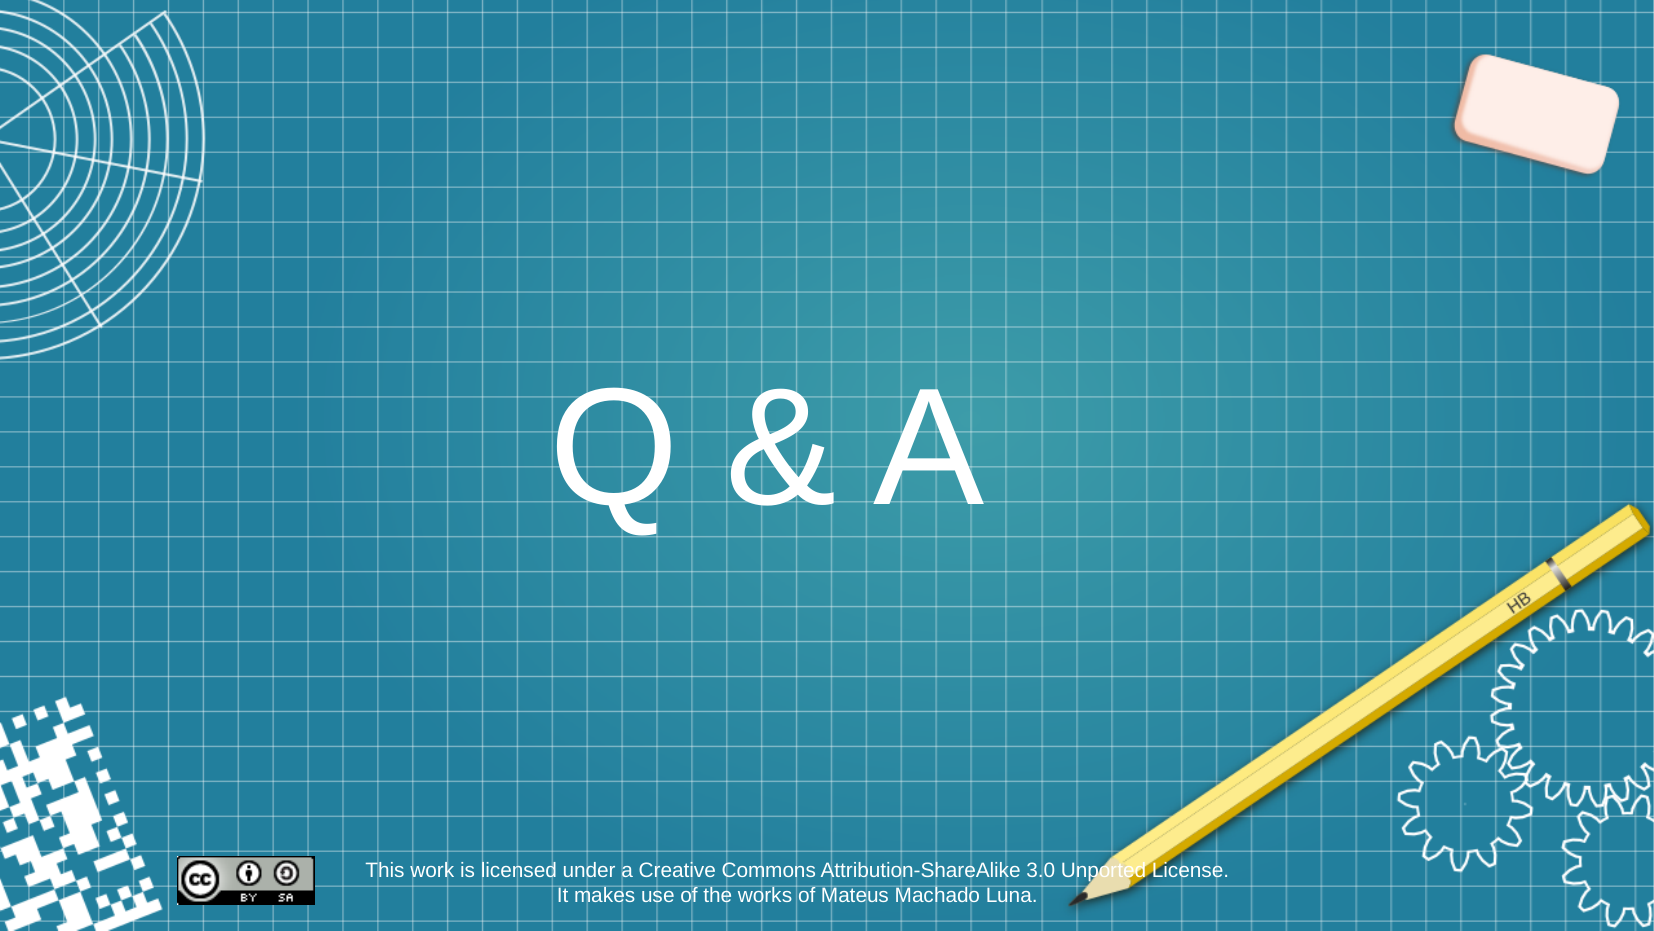

Q & A
This work is licensed under a Creative Commons Attribution-ShareAlike 3.0 Unported License.
It makes use of the works of Mateus Machado Luna.